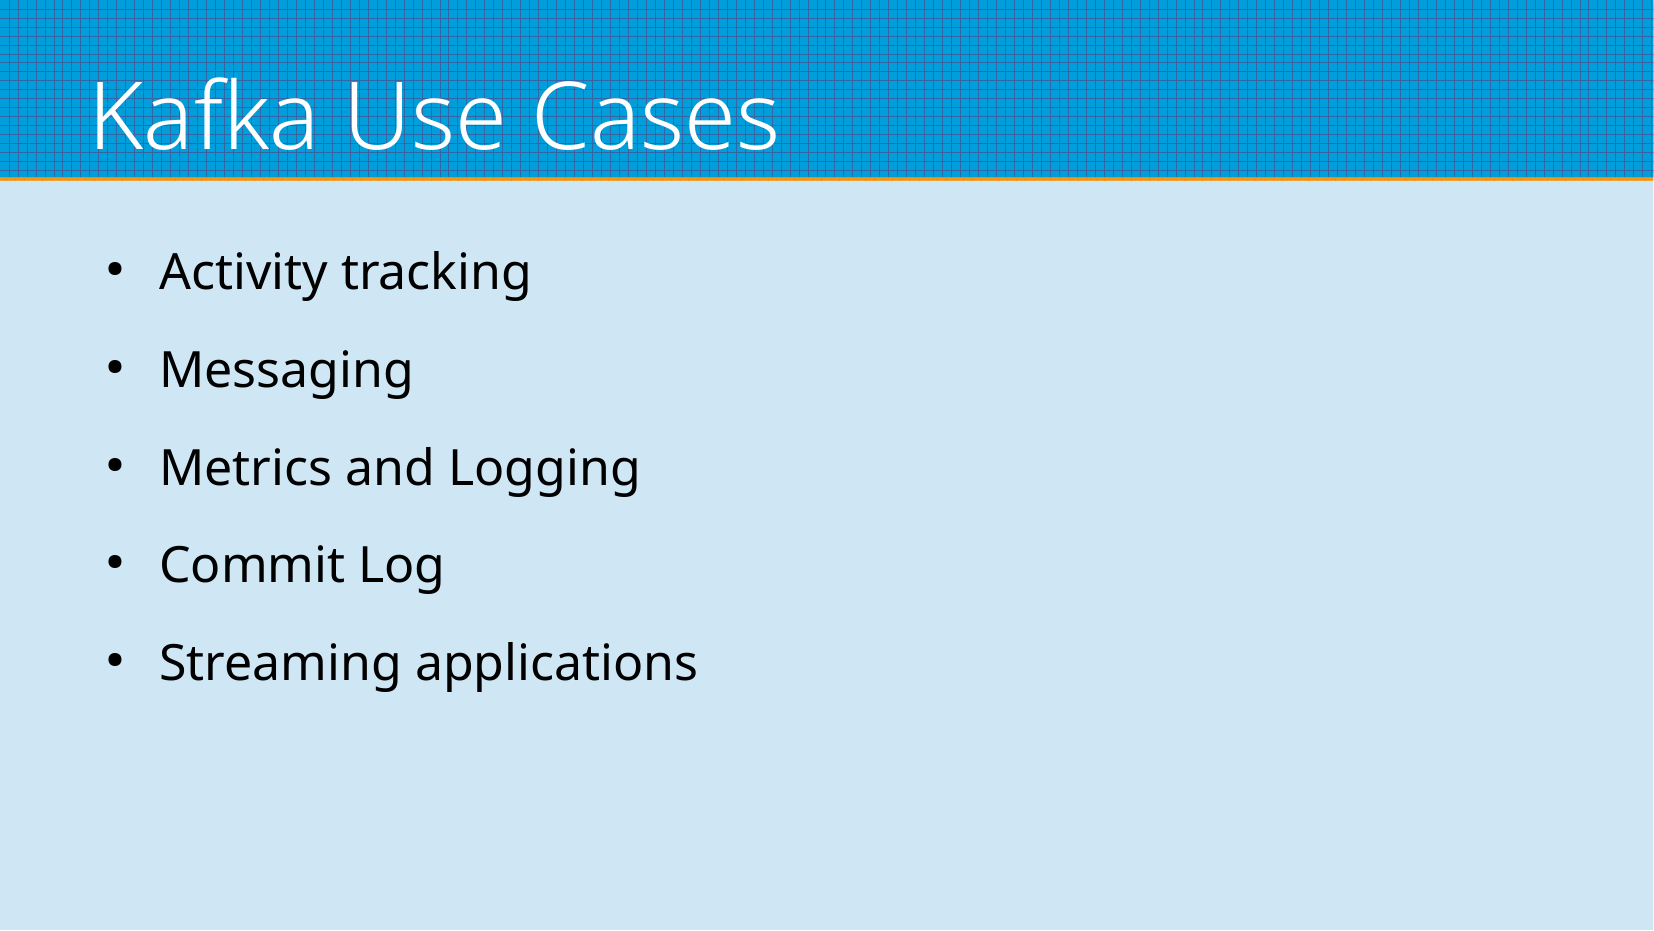

# Kafka Use Cases
Activity tracking
Messaging
Metrics and Logging
Commit Log
Streaming applications